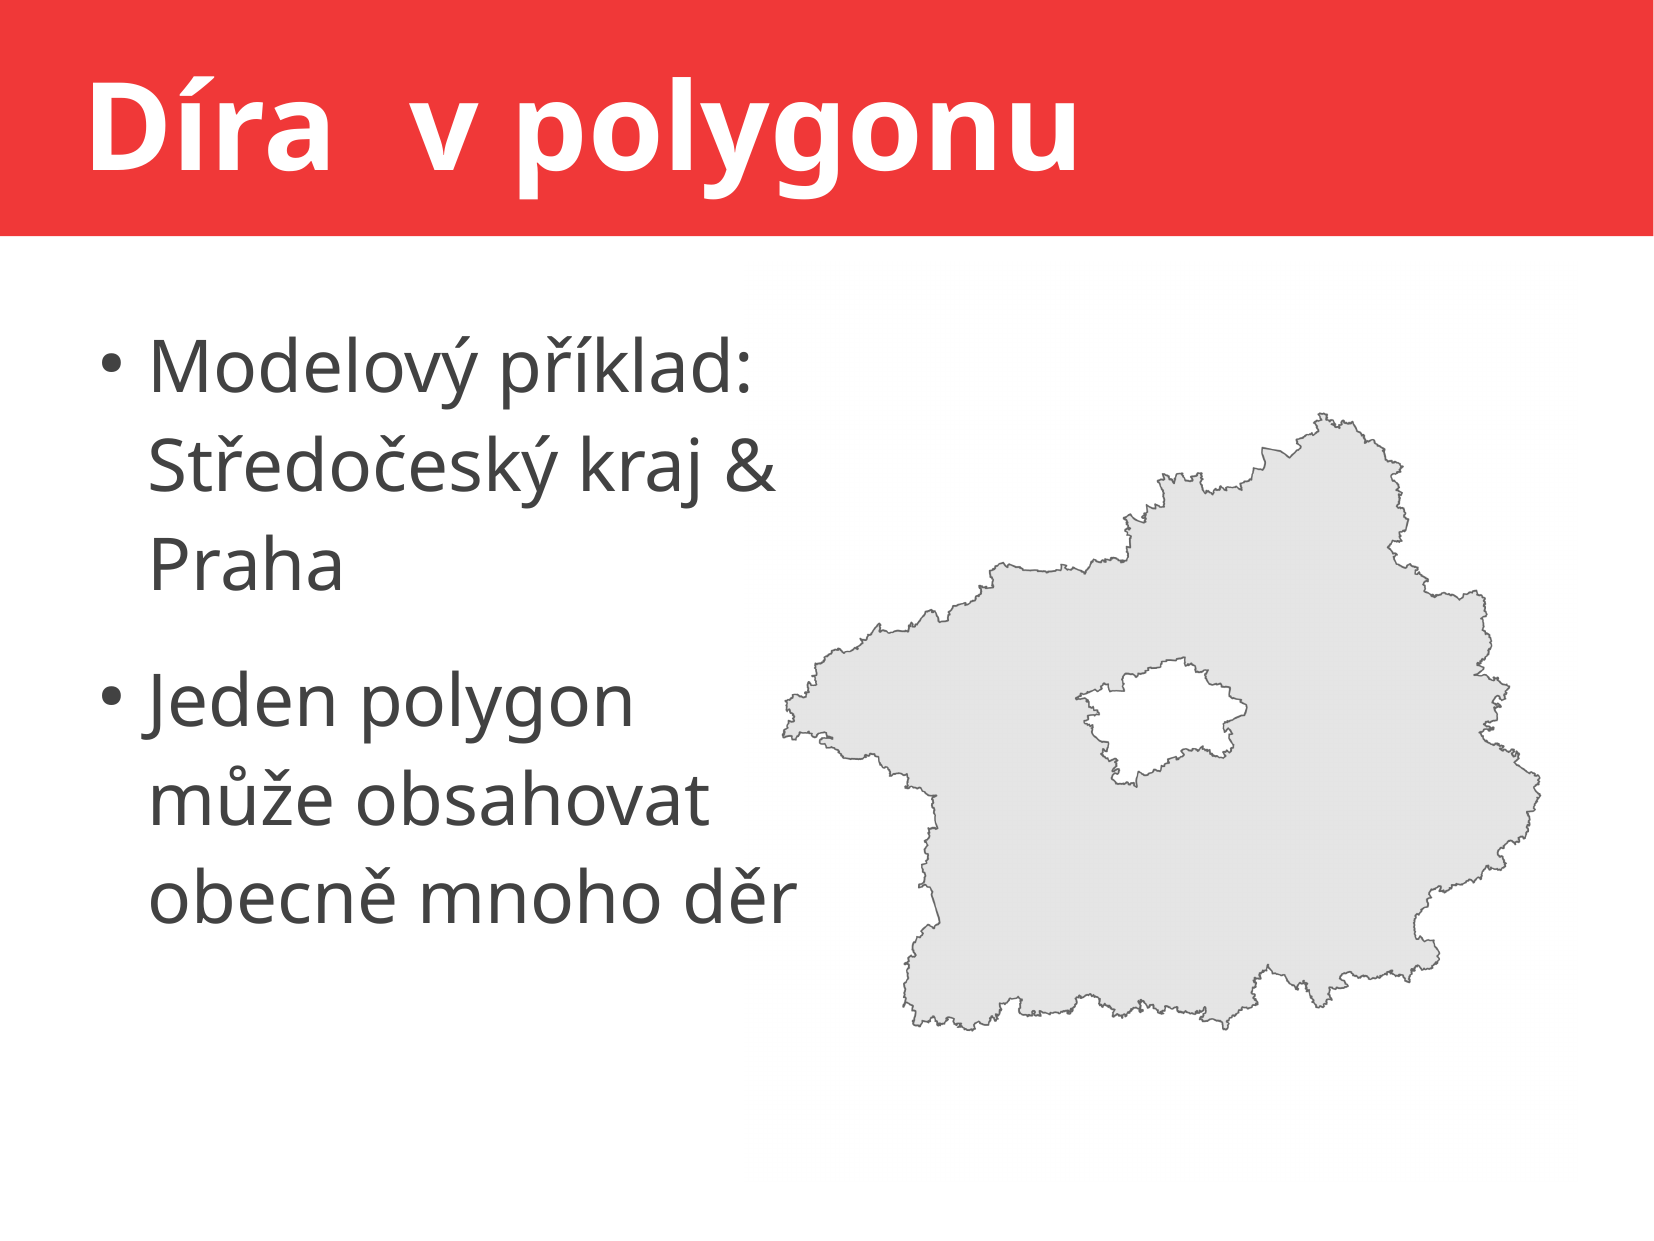

# Díra	 v polygonu
Modelový příklad: Středočeský kraj & Praha
Jeden polygon může obsahovat obecně mnoho děr